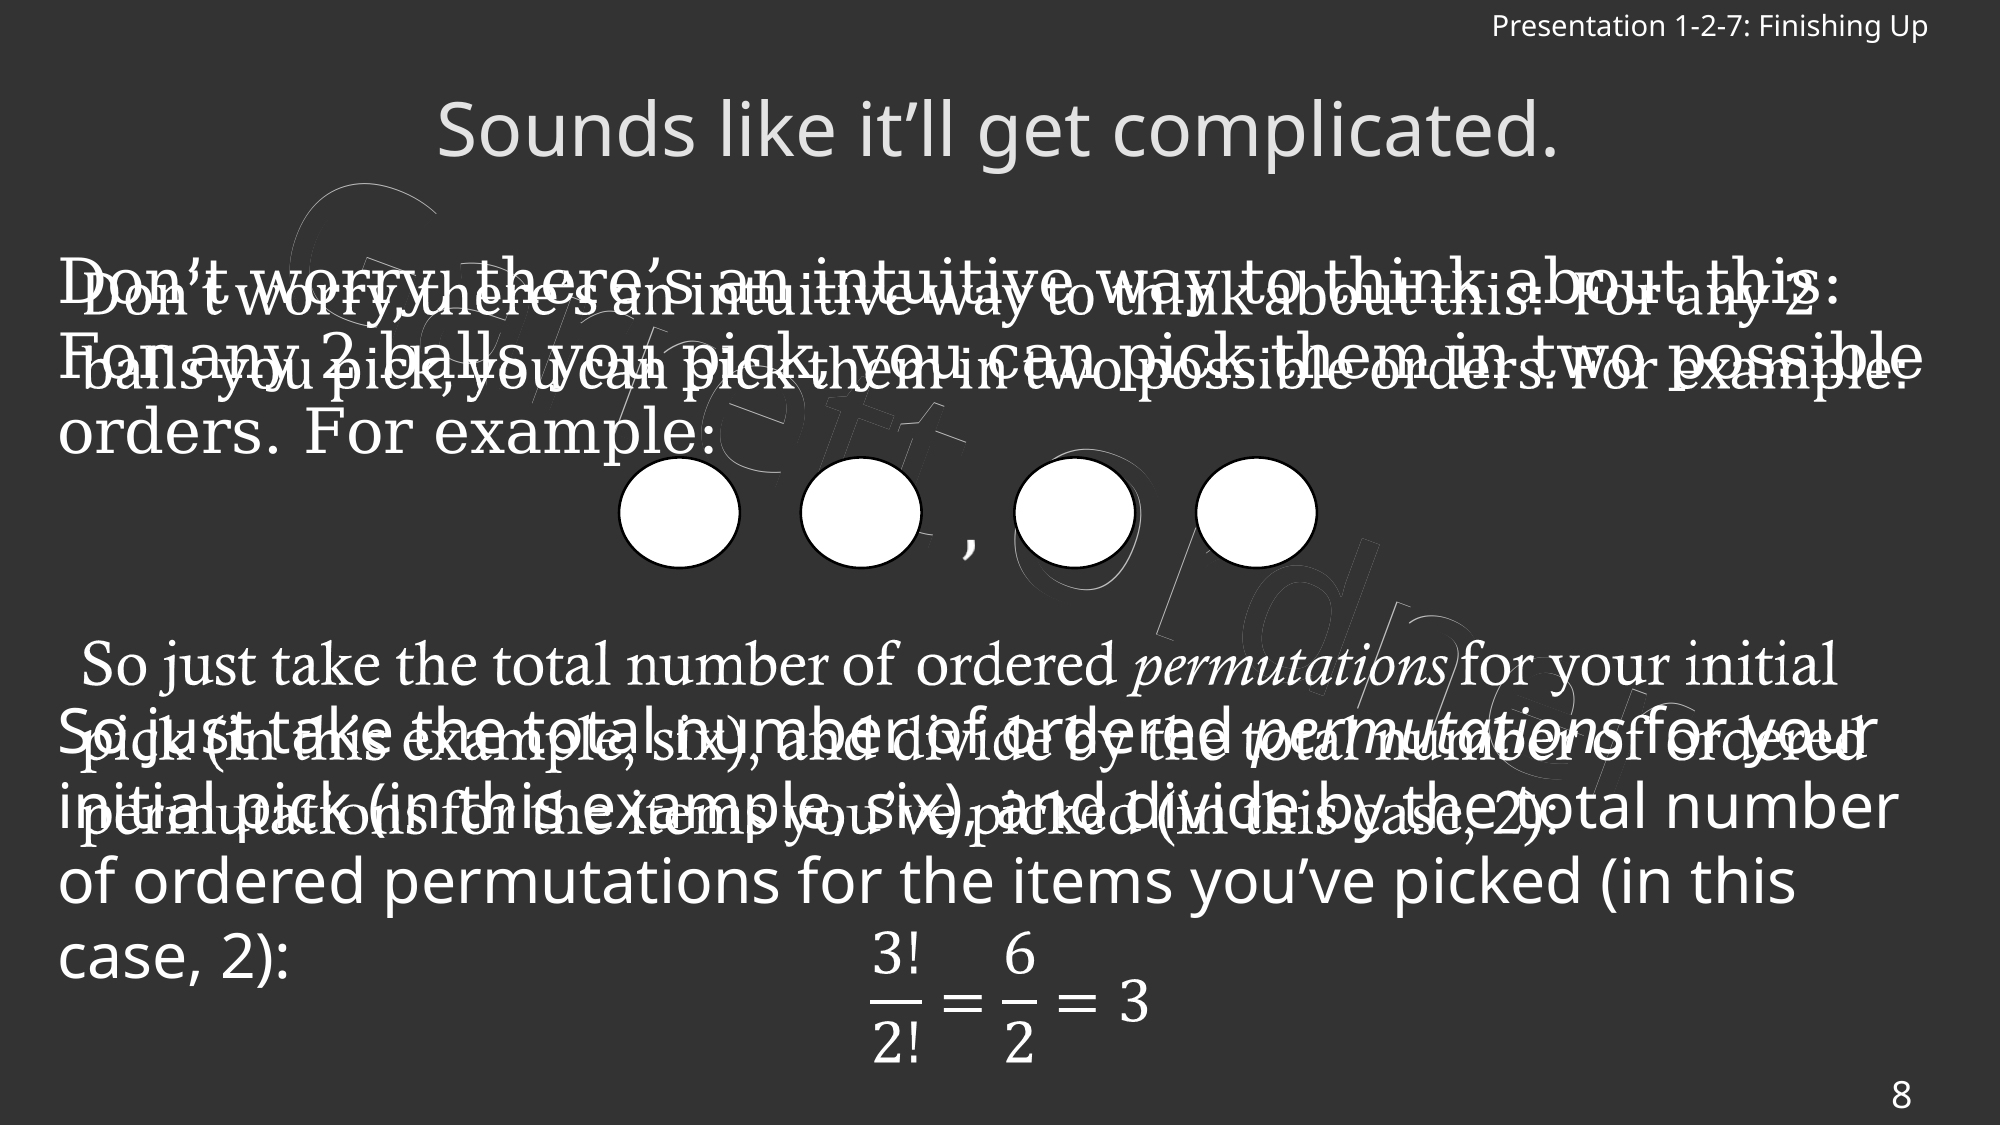

# Sounds like it’ll get complicated.
Don’t worry, there’s an intuitive way to think about this: For any 2 balls you pick, you can pick them in two possible orders. For example:
So just take the total number of ordered permutations for your initial pick (in this example, six), and divide by the total number of ordered permutations for the items you’ve picked (in this case, 2):
1
2
2
1